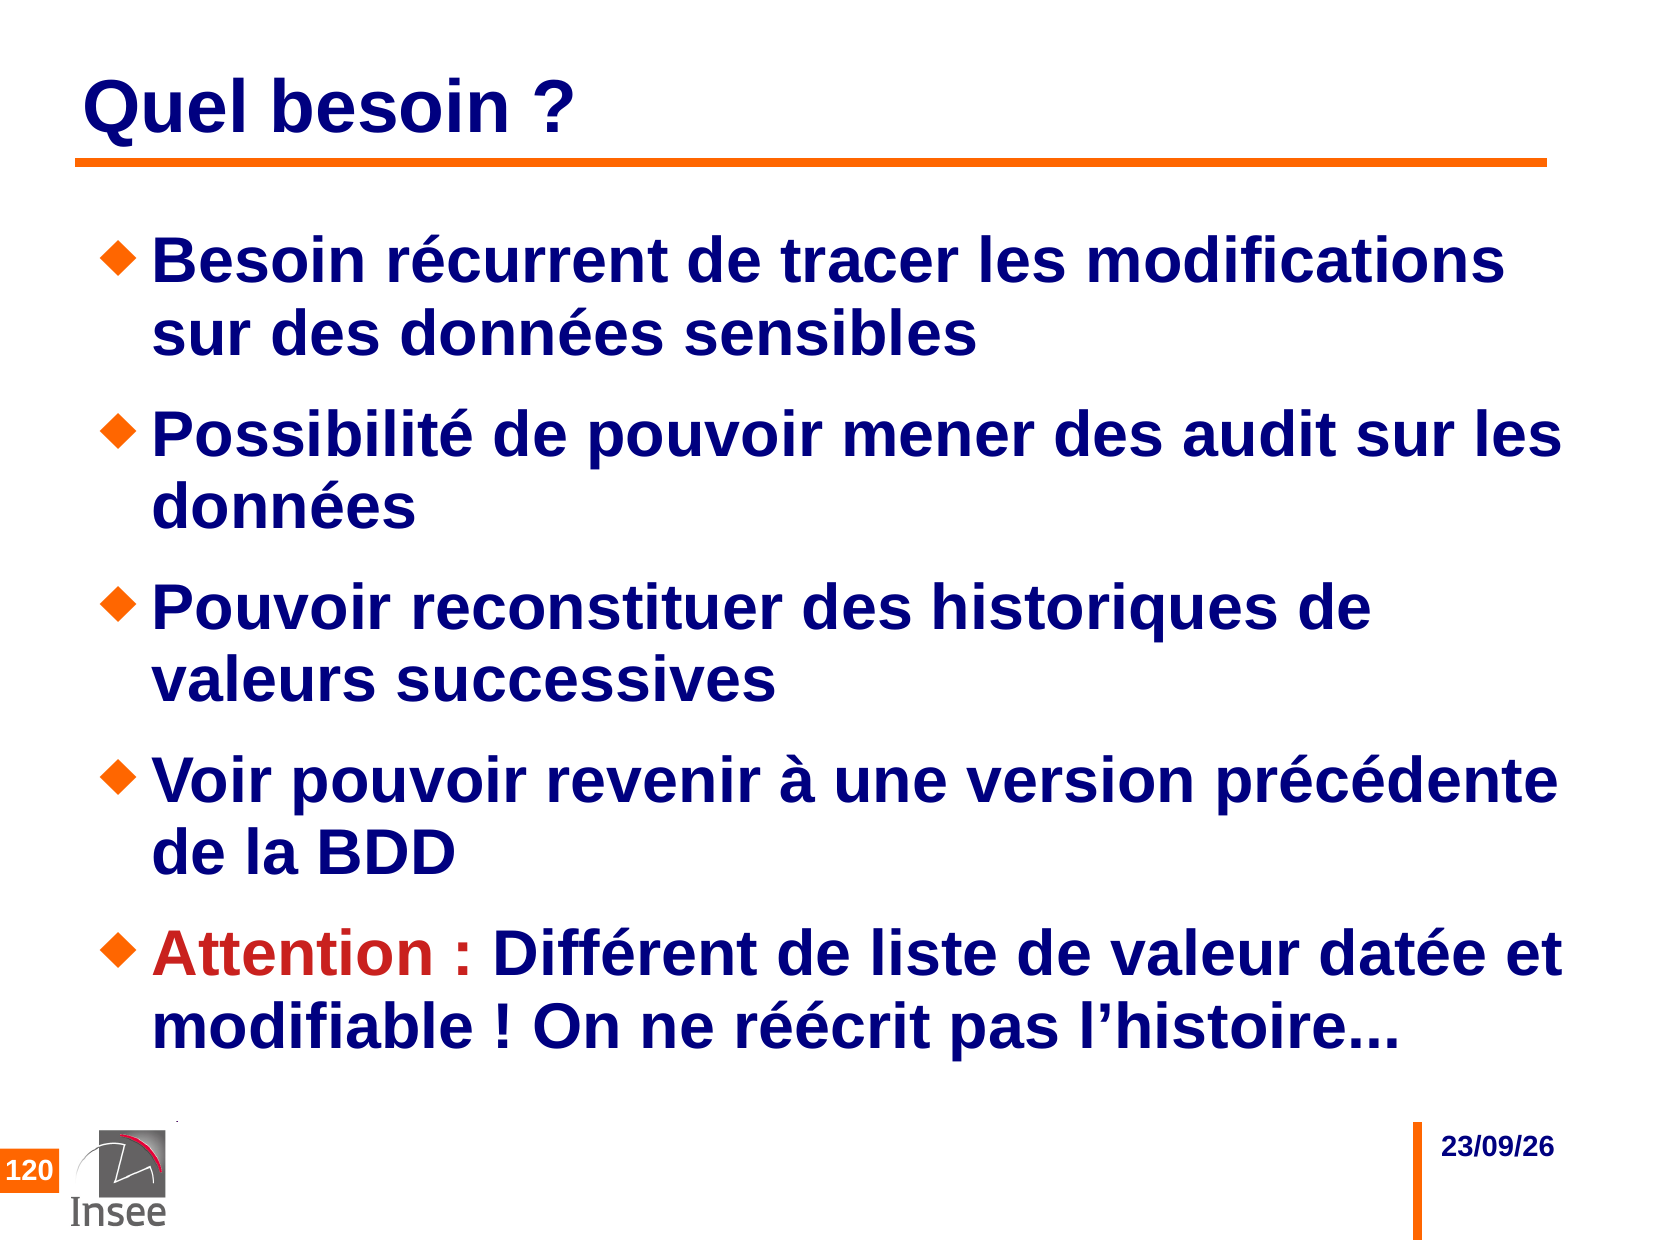

# Quel besoin ?
Besoin récurrent de tracer les modifications sur des données sensibles
Possibilité de pouvoir mener des audit sur les données
Pouvoir reconstituer des historiques de valeurs successives
Voir pouvoir revenir à une version précédente de la BDD
Attention : Différent de liste de valeur datée et modifiable ! On ne réécrit pas l’histoire...
120